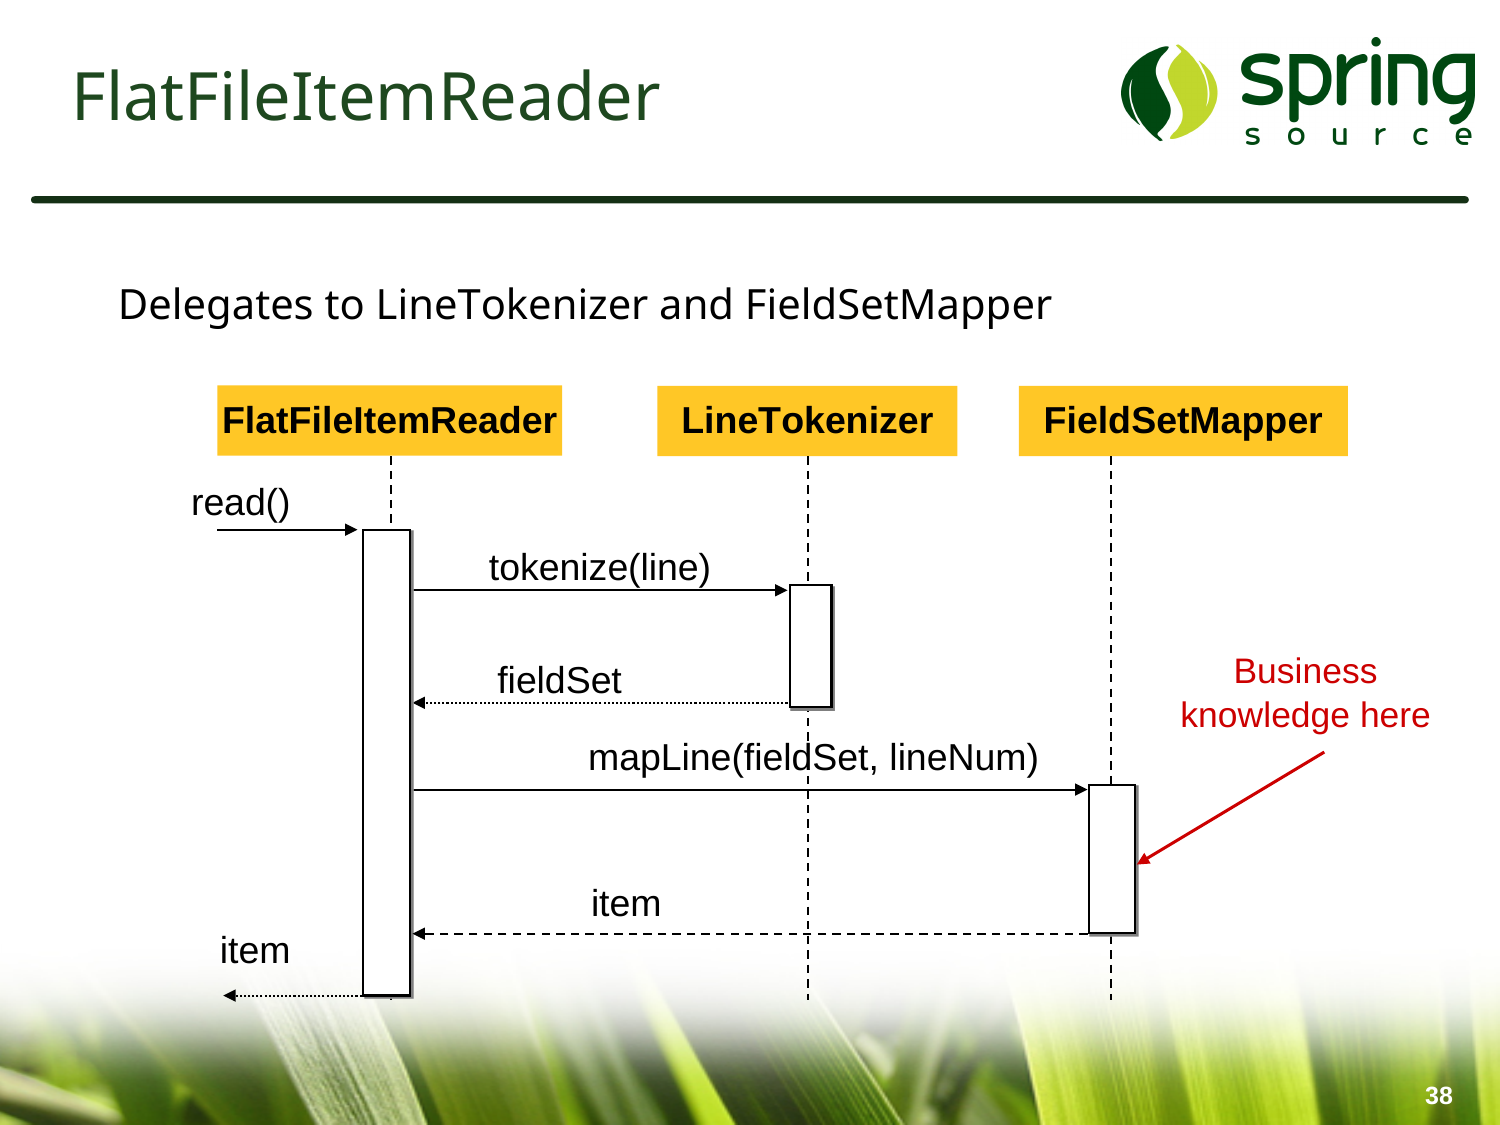

# FlatFileItemReader
Delegates to LineTokenizer and FieldSetMapper
FlatFileItemReader
LineTokenizer
FieldSetMapper
read()
tokenize(line)
Business knowledge here
fieldSet
mapLine(fieldSet, lineNum)
item
item